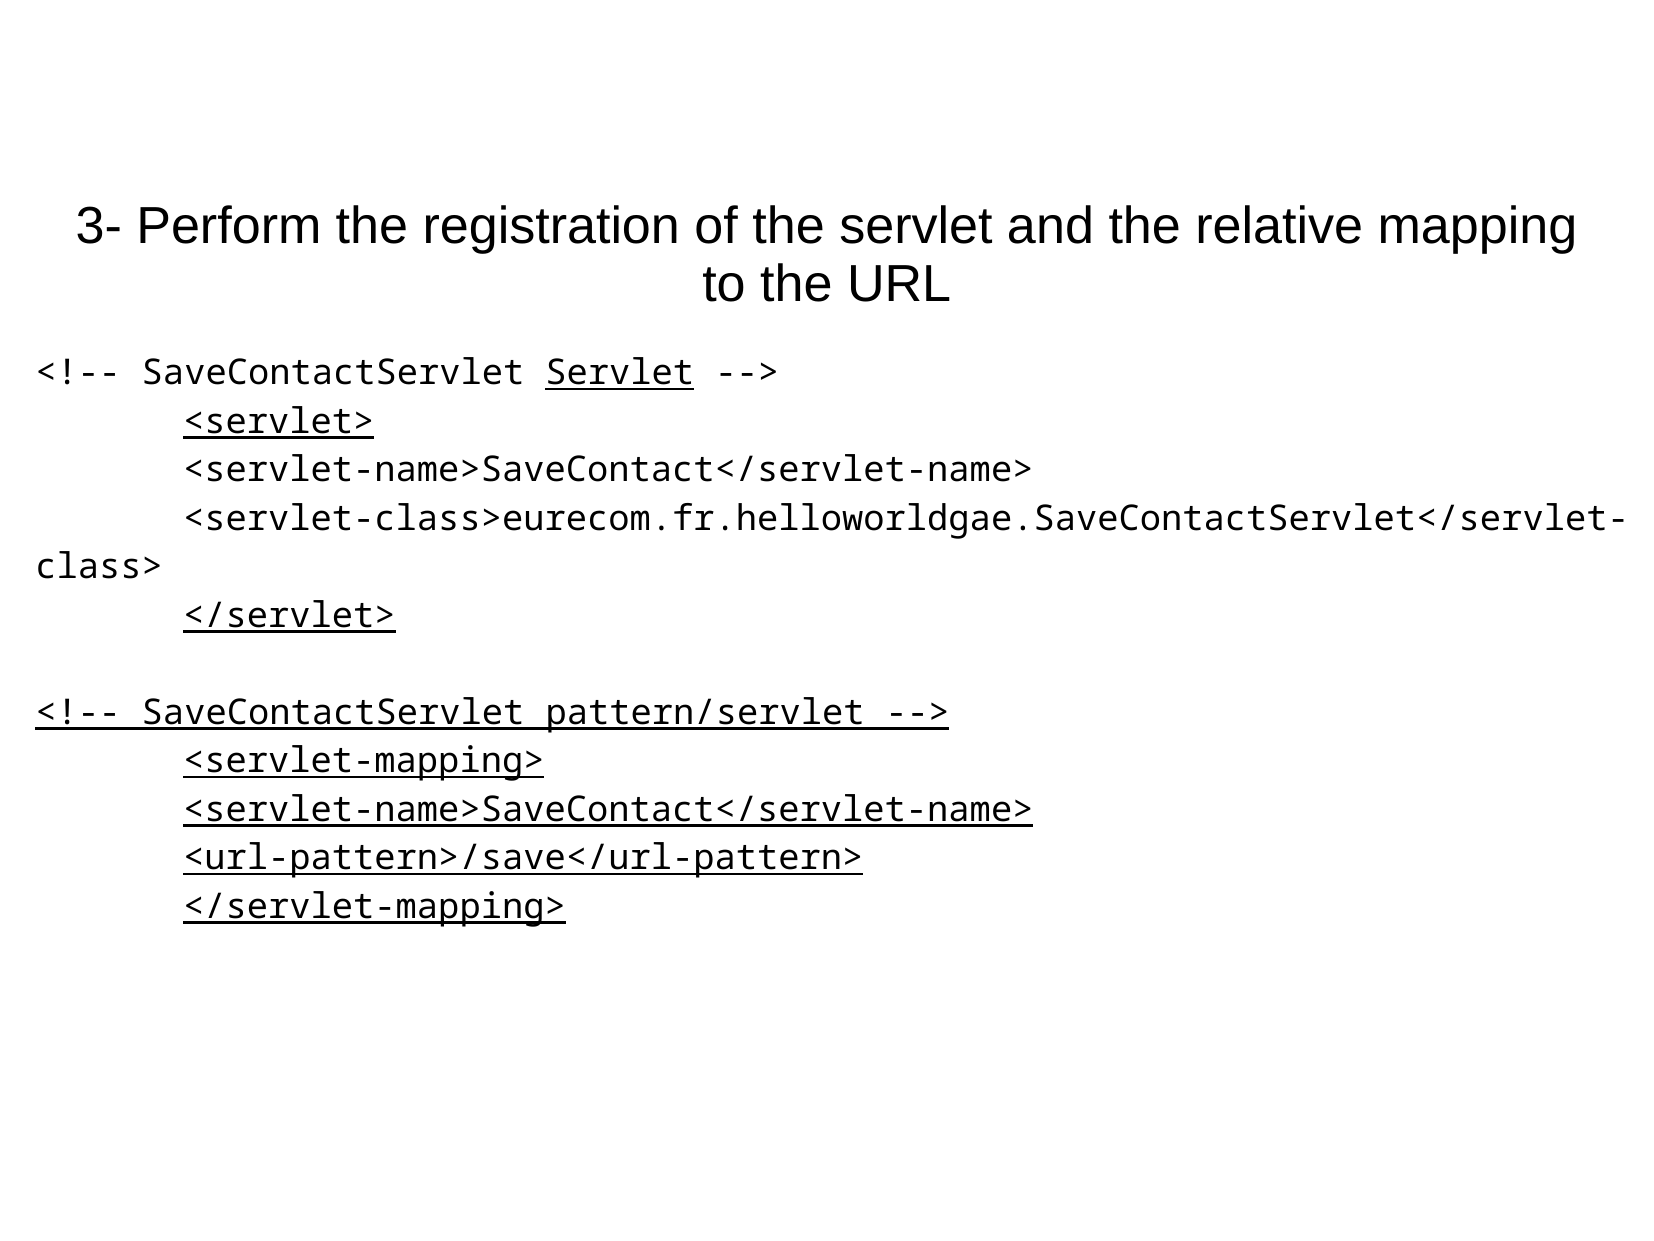

# <!-- SaveContactServlet Servlet -->
		<servlet>
		<servlet-name>SaveContact</servlet-name>
		<servlet-class>eurecom.fr.helloworldgae.SaveContactServlet</servlet-class>
		</servlet>
<!-- SaveContactServlet pattern/servlet -->
		<servlet-mapping>
		<servlet-name>SaveContact</servlet-name>
		<url-pattern>/save</url-pattern>
		</servlet-mapping>
3- Perform the registration of the servlet and the relative mapping to the URL